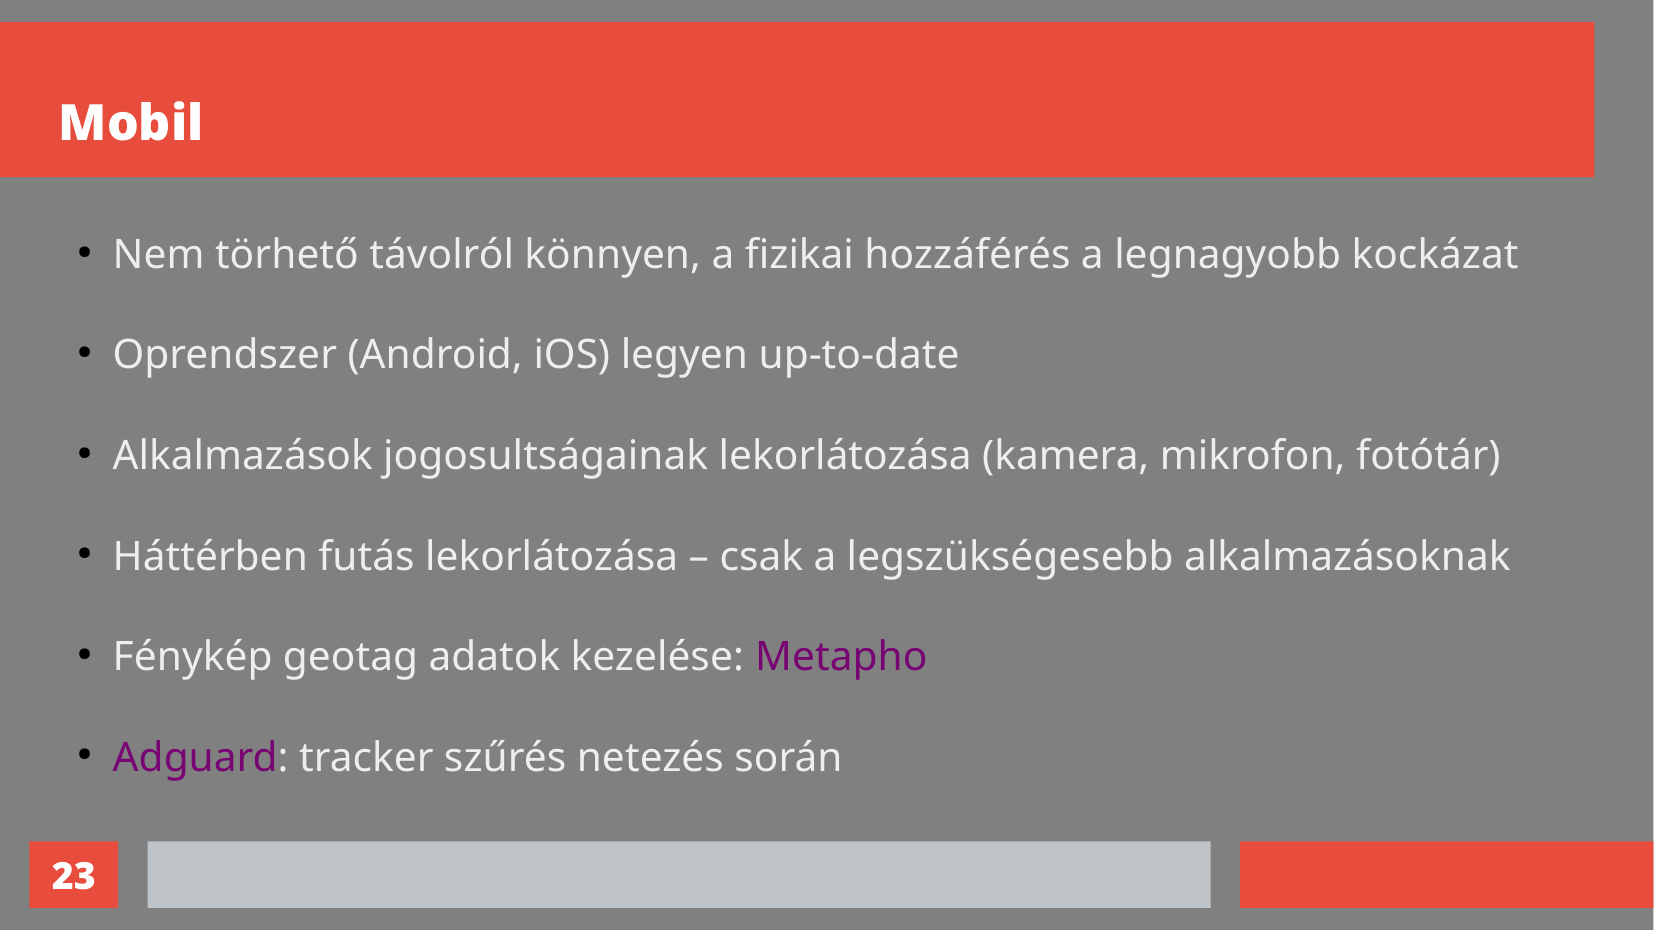

# Mobil
Nem törhető távolról könnyen, a fizikai hozzáférés a legnagyobb kockázat
Oprendszer (Android, iOS) legyen up-to-date
Alkalmazások jogosultságainak lekorlátozása (kamera, mikrofon, fotótár)
Háttérben futás lekorlátozása – csak a legszükségesebb alkalmazásoknak
Fénykép geotag adatok kezelése: Metapho
Adguard: tracker szűrés netezés során
23